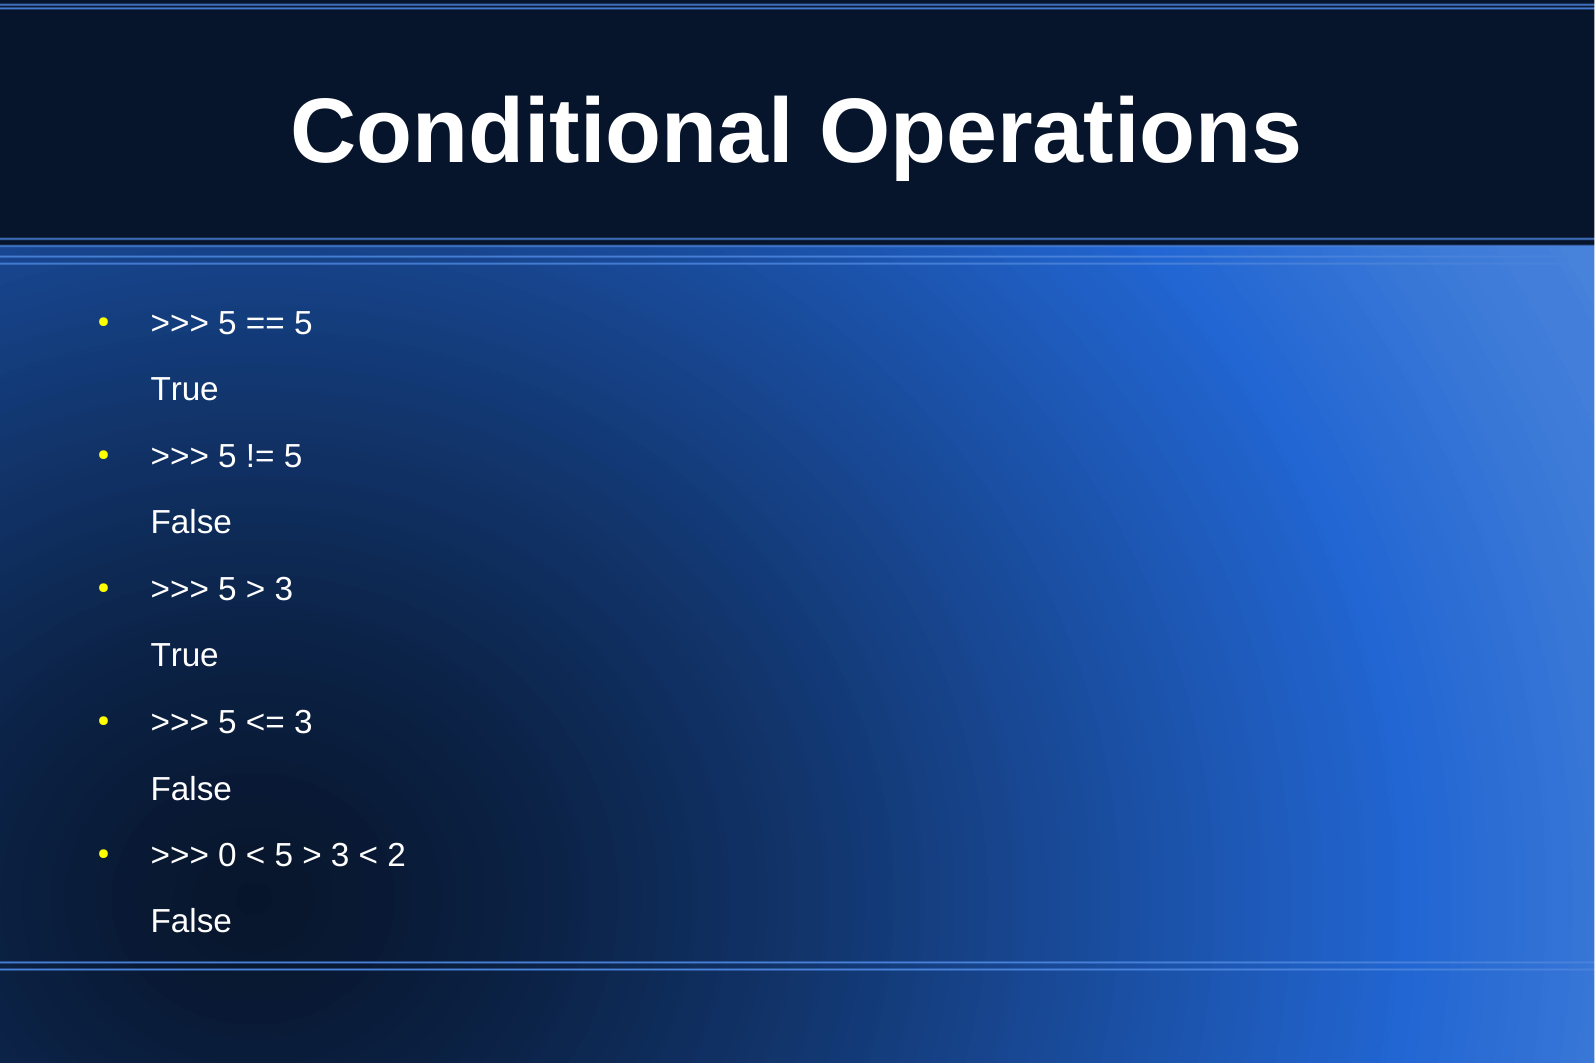

# Conditional Operations
>>> 5 == 5
True
>>> 5 != 5
False
>>> 5 > 3
True
>>> 5 <= 3
False
>>> 0 < 5 > 3 < 2
False